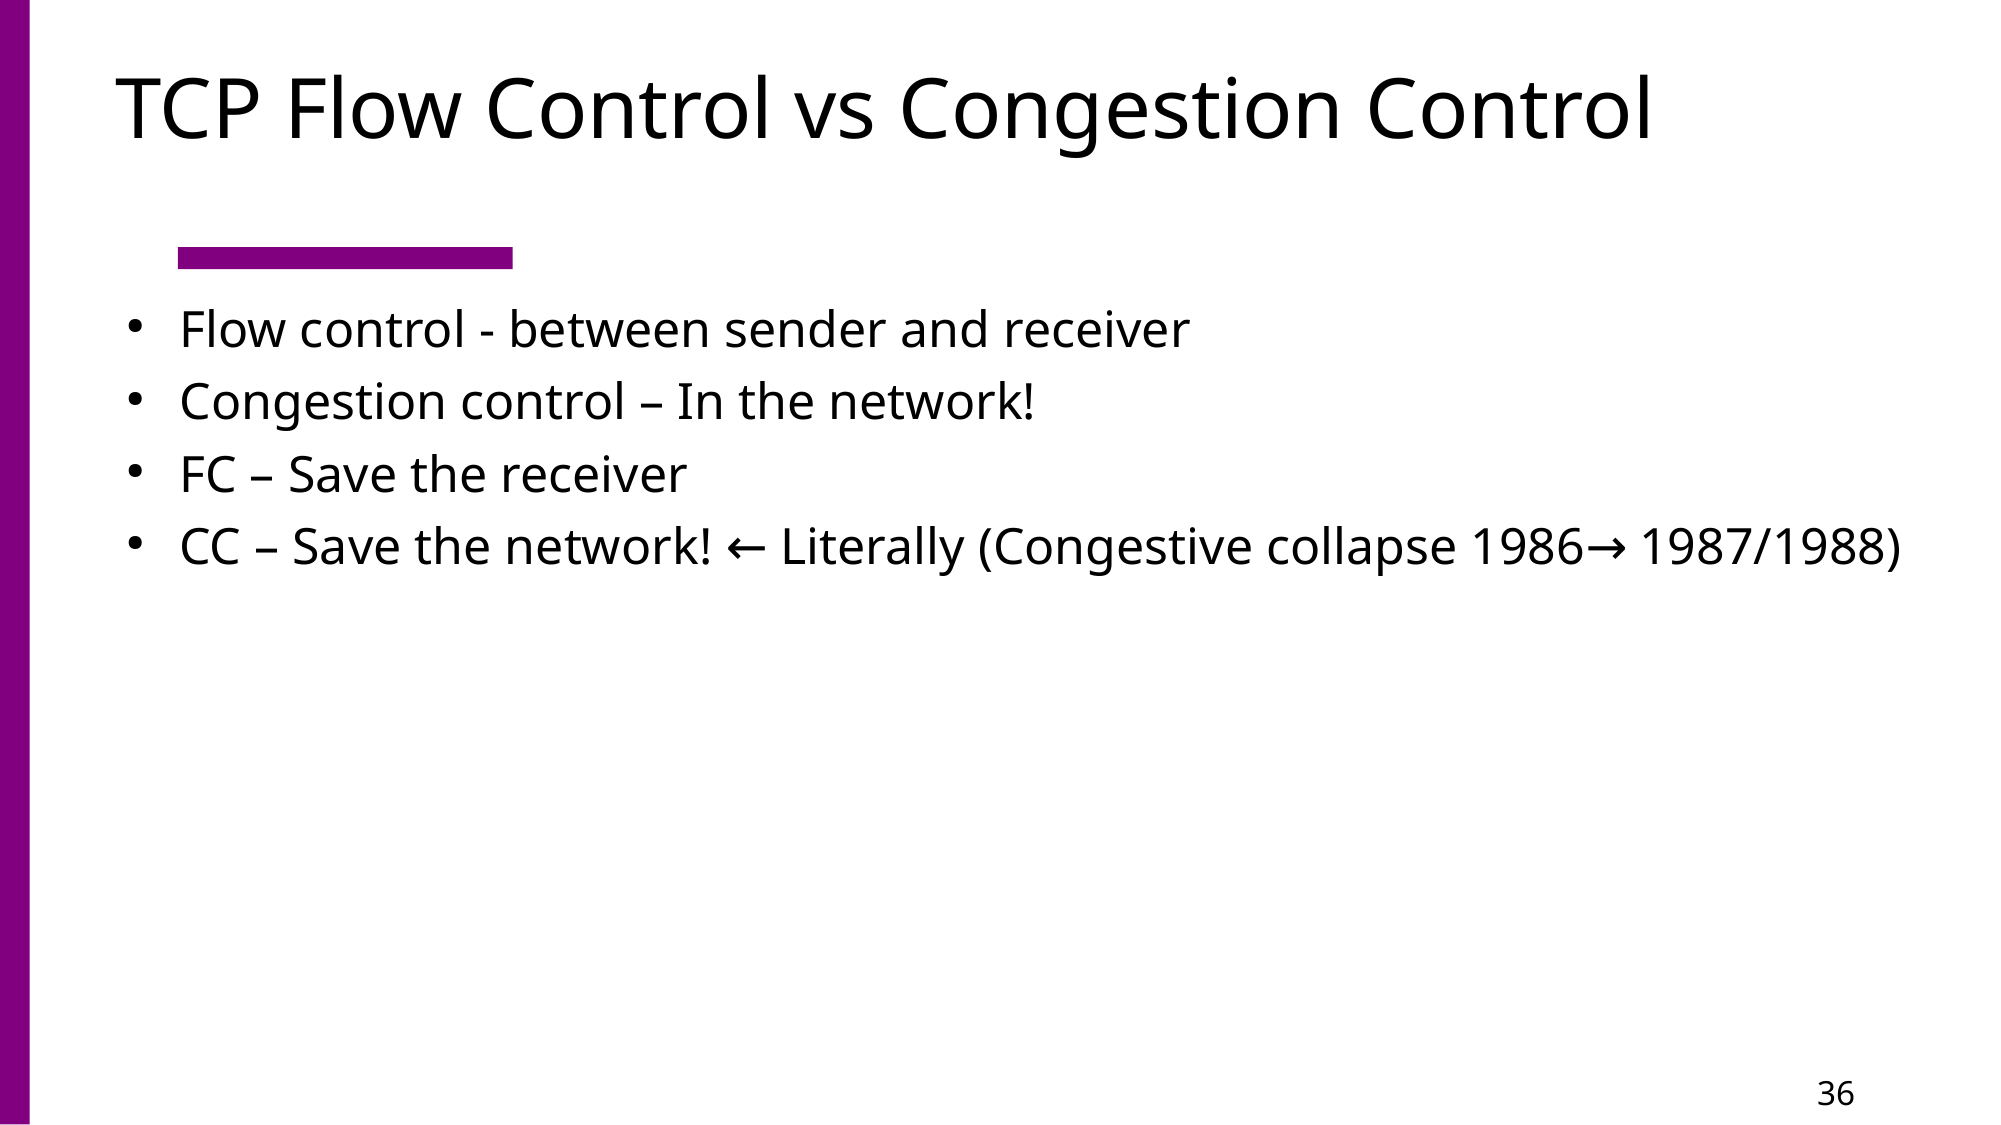

# TCP Flow Control vs Congestion Control
Flow control - between sender and receiver
Congestion control – In the network!
FC – Save the receiver
CC – Save the network! ← Literally (Congestive collapse 1986→ 1987/1988)